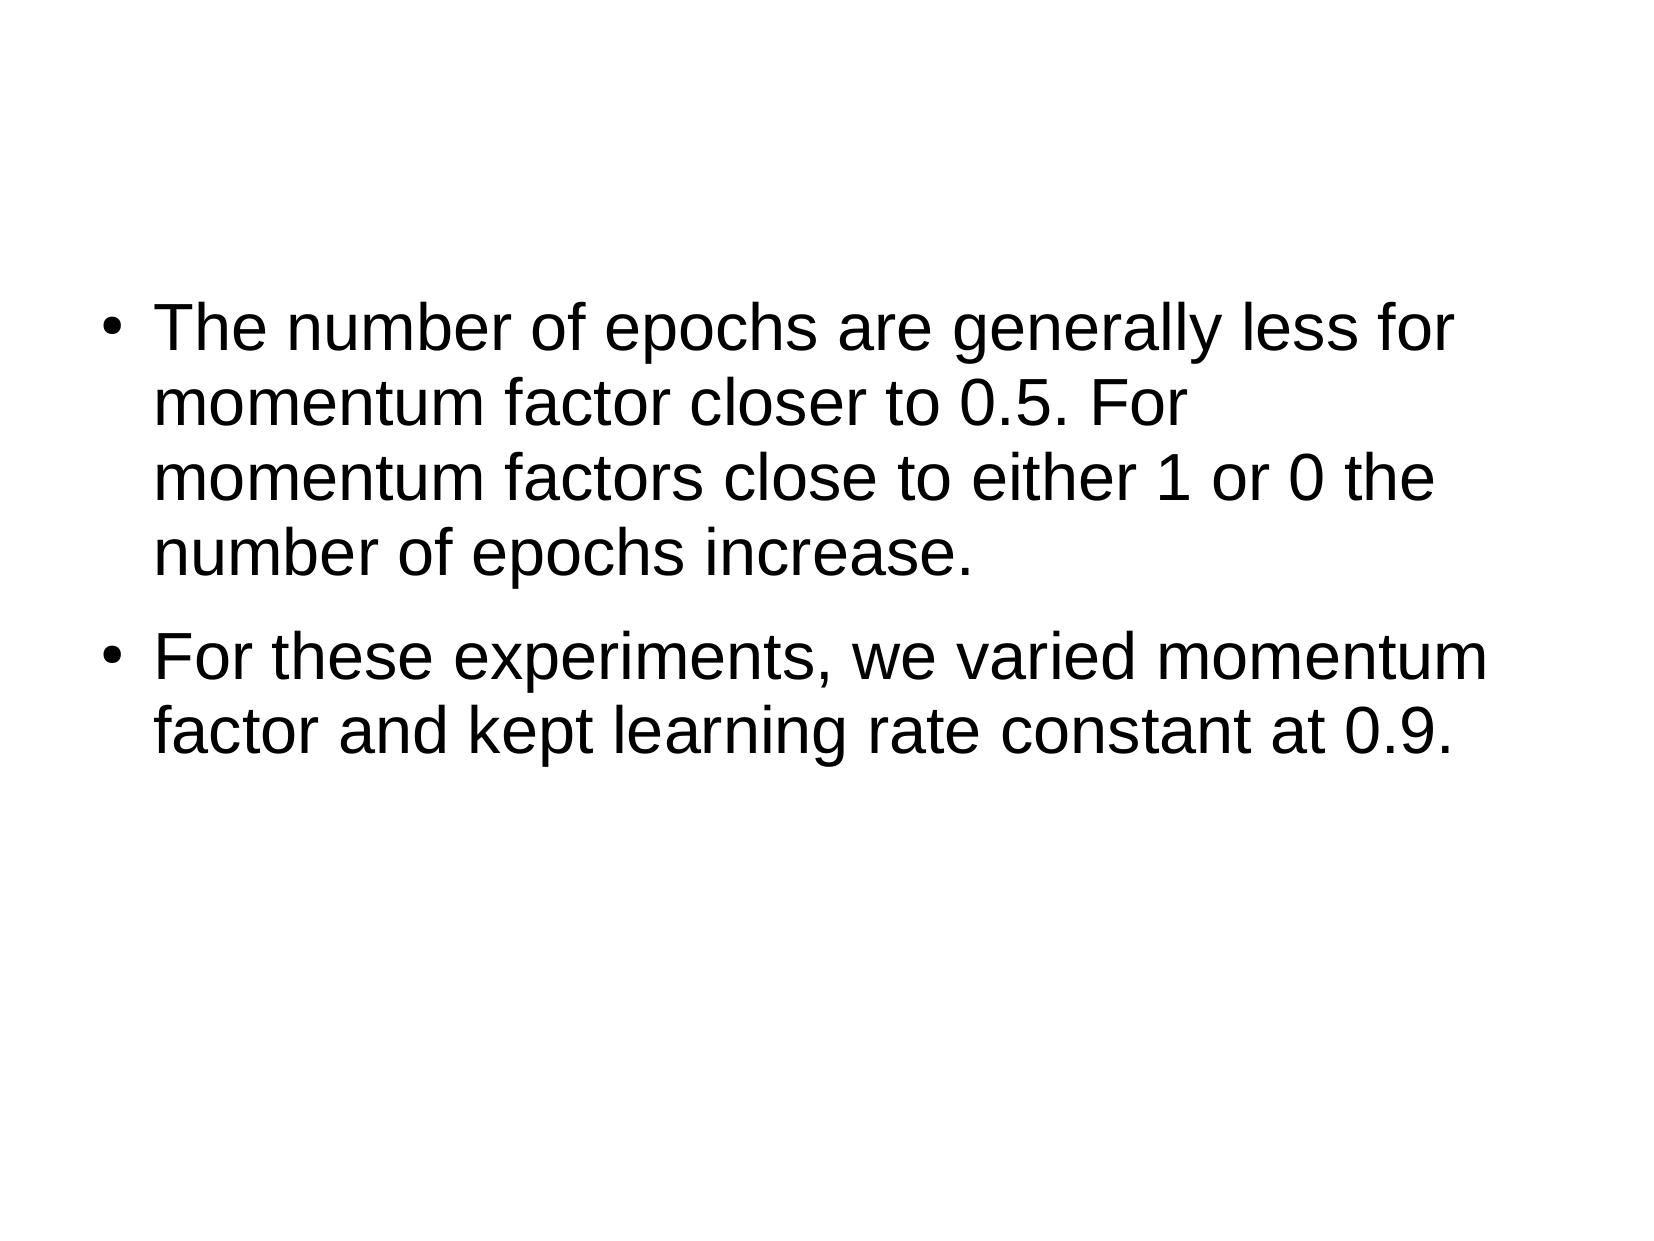

# The number of epochs are generally less for momentum factor closer to 0.5. For momentum factors close to either 1 or 0 the number of epochs increase.
For these experiments, we varied momentum factor and kept learning rate constant at 0.9.